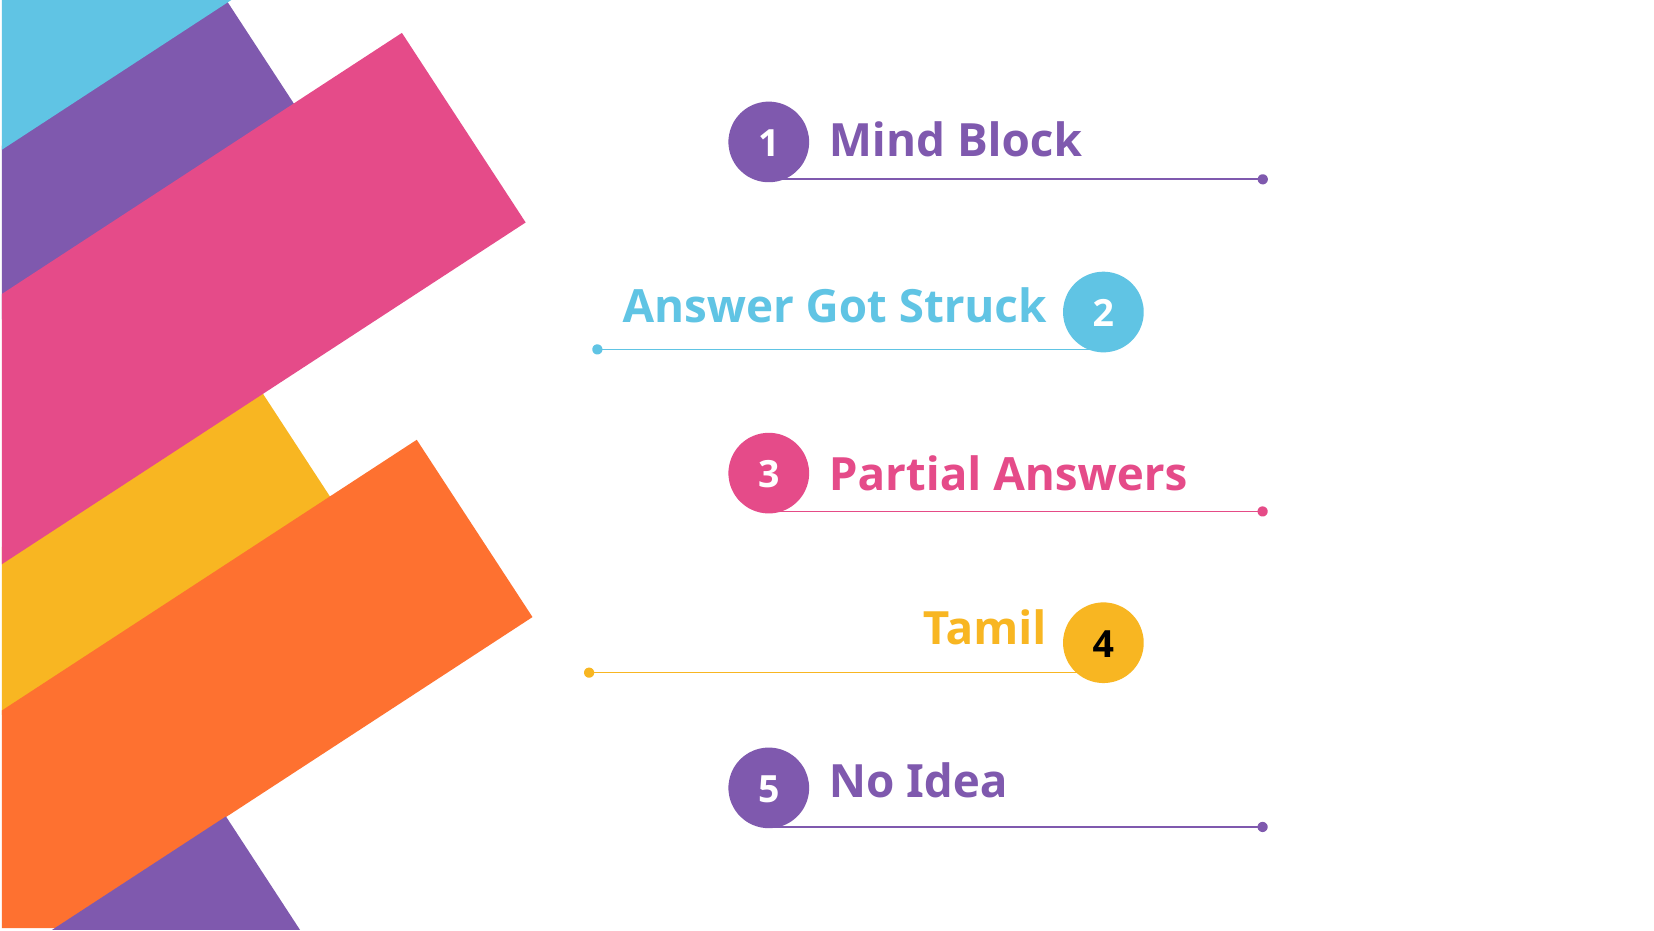

# Mind Block
1
Answer Got Struck
2
Partial Answers
3
Tamil
4
No Idea
5